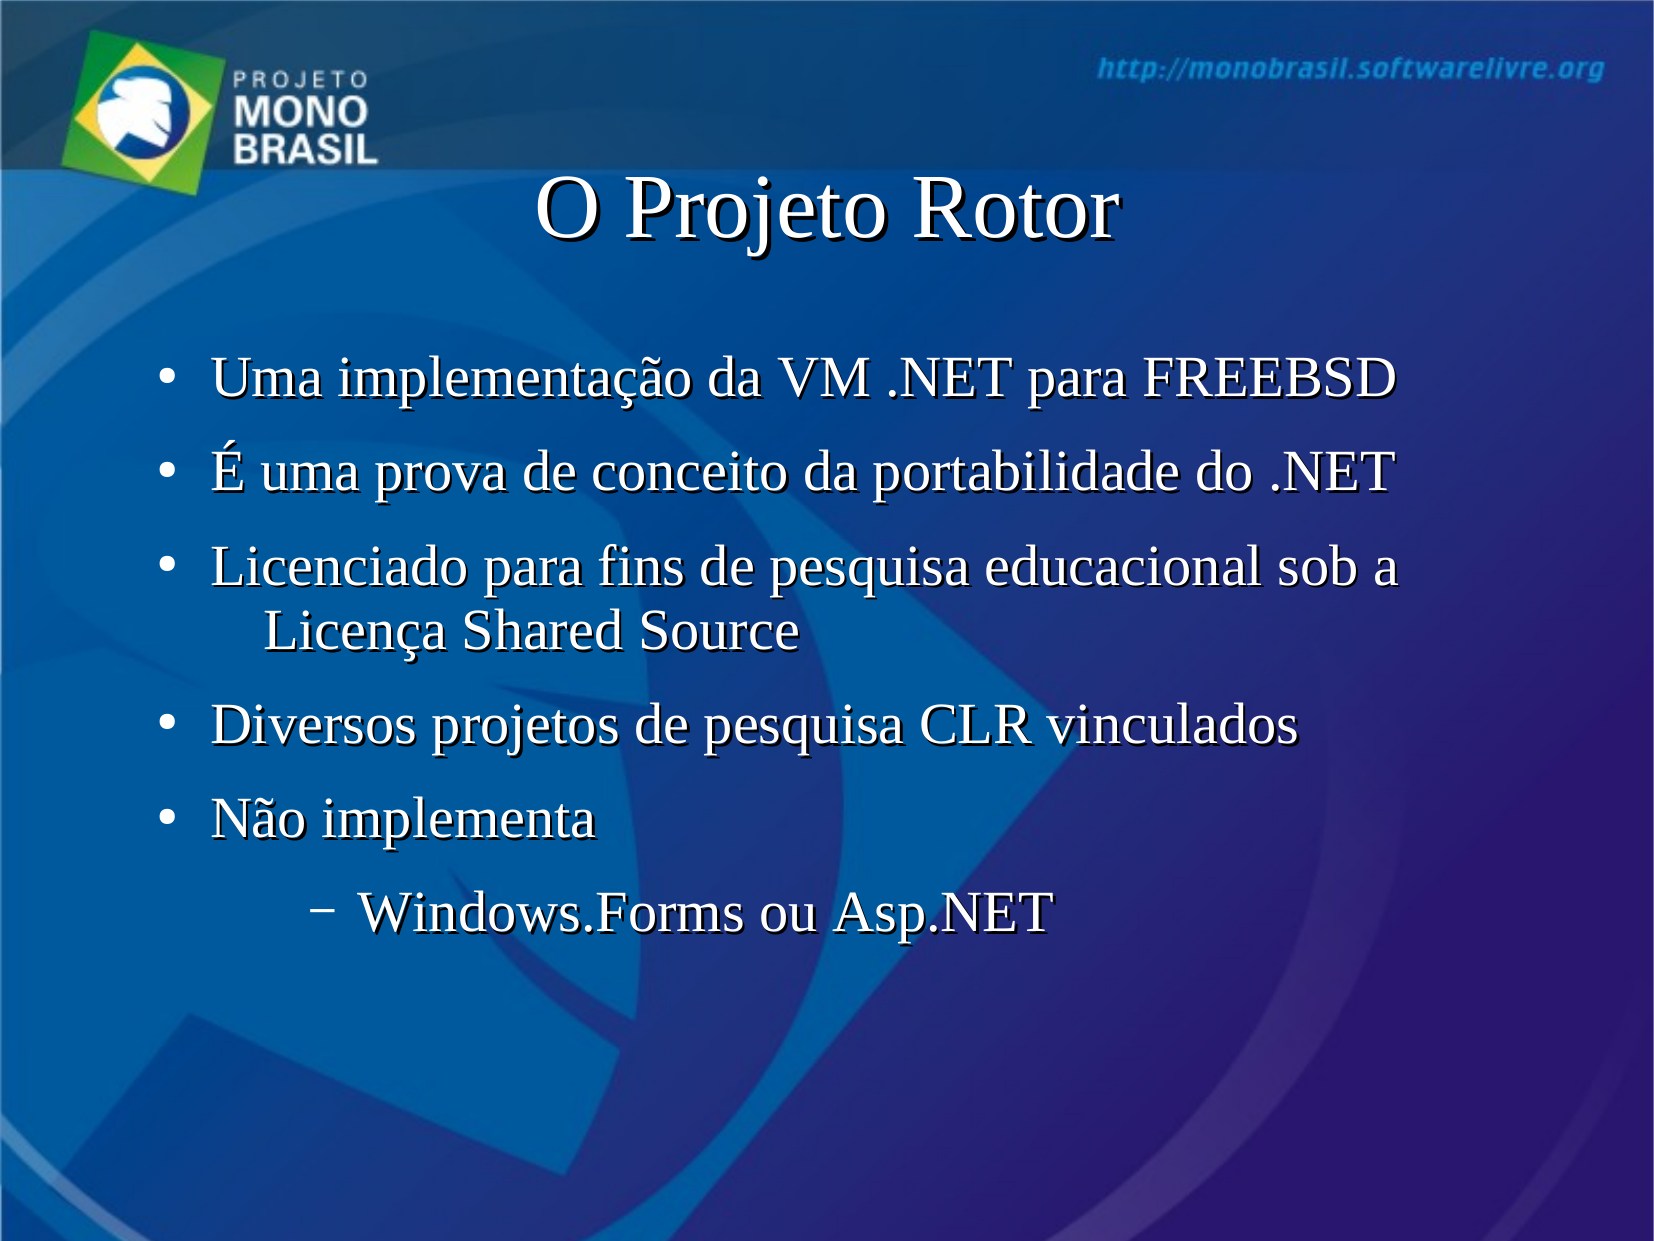

# O Projeto Rotor
Uma implementação da VM .NET para FREEBSD
É uma prova de conceito da portabilidade do .NET
Licenciado para fins de pesquisa educacional sob a Licença Shared Source
Diversos projetos de pesquisa CLR vinculados
Não implementa
Windows.Forms ou Asp.NET